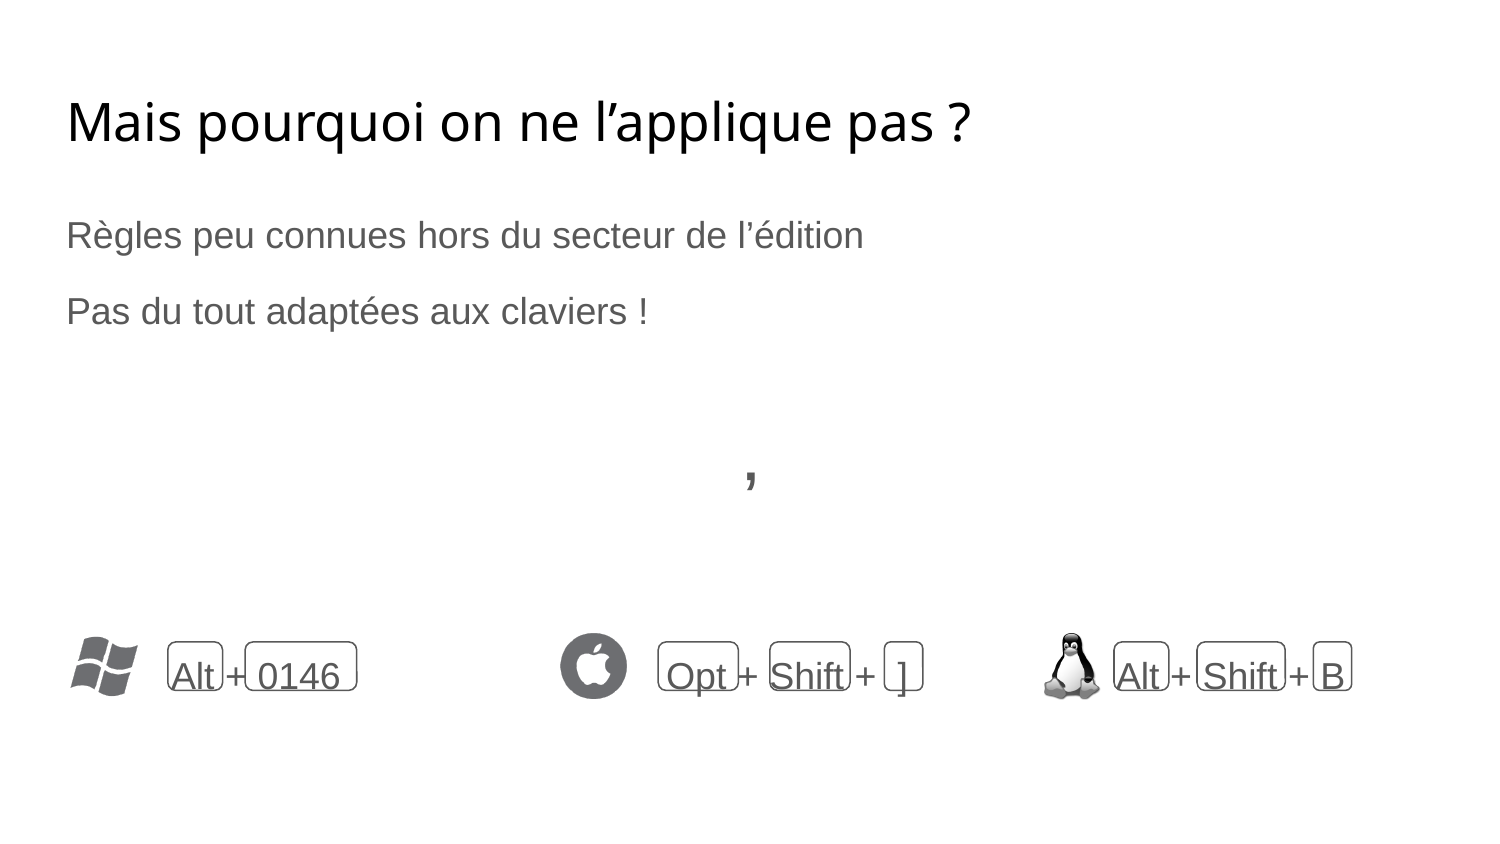

# Mais pourquoi on ne l’applique pas ?
Règles peu connues hors du secteur de l’édition
Pas du tout adaptées aux claviers !
a ’ a
 Alt + 0146					Opt + Shift + ]			Alt + Shift + B